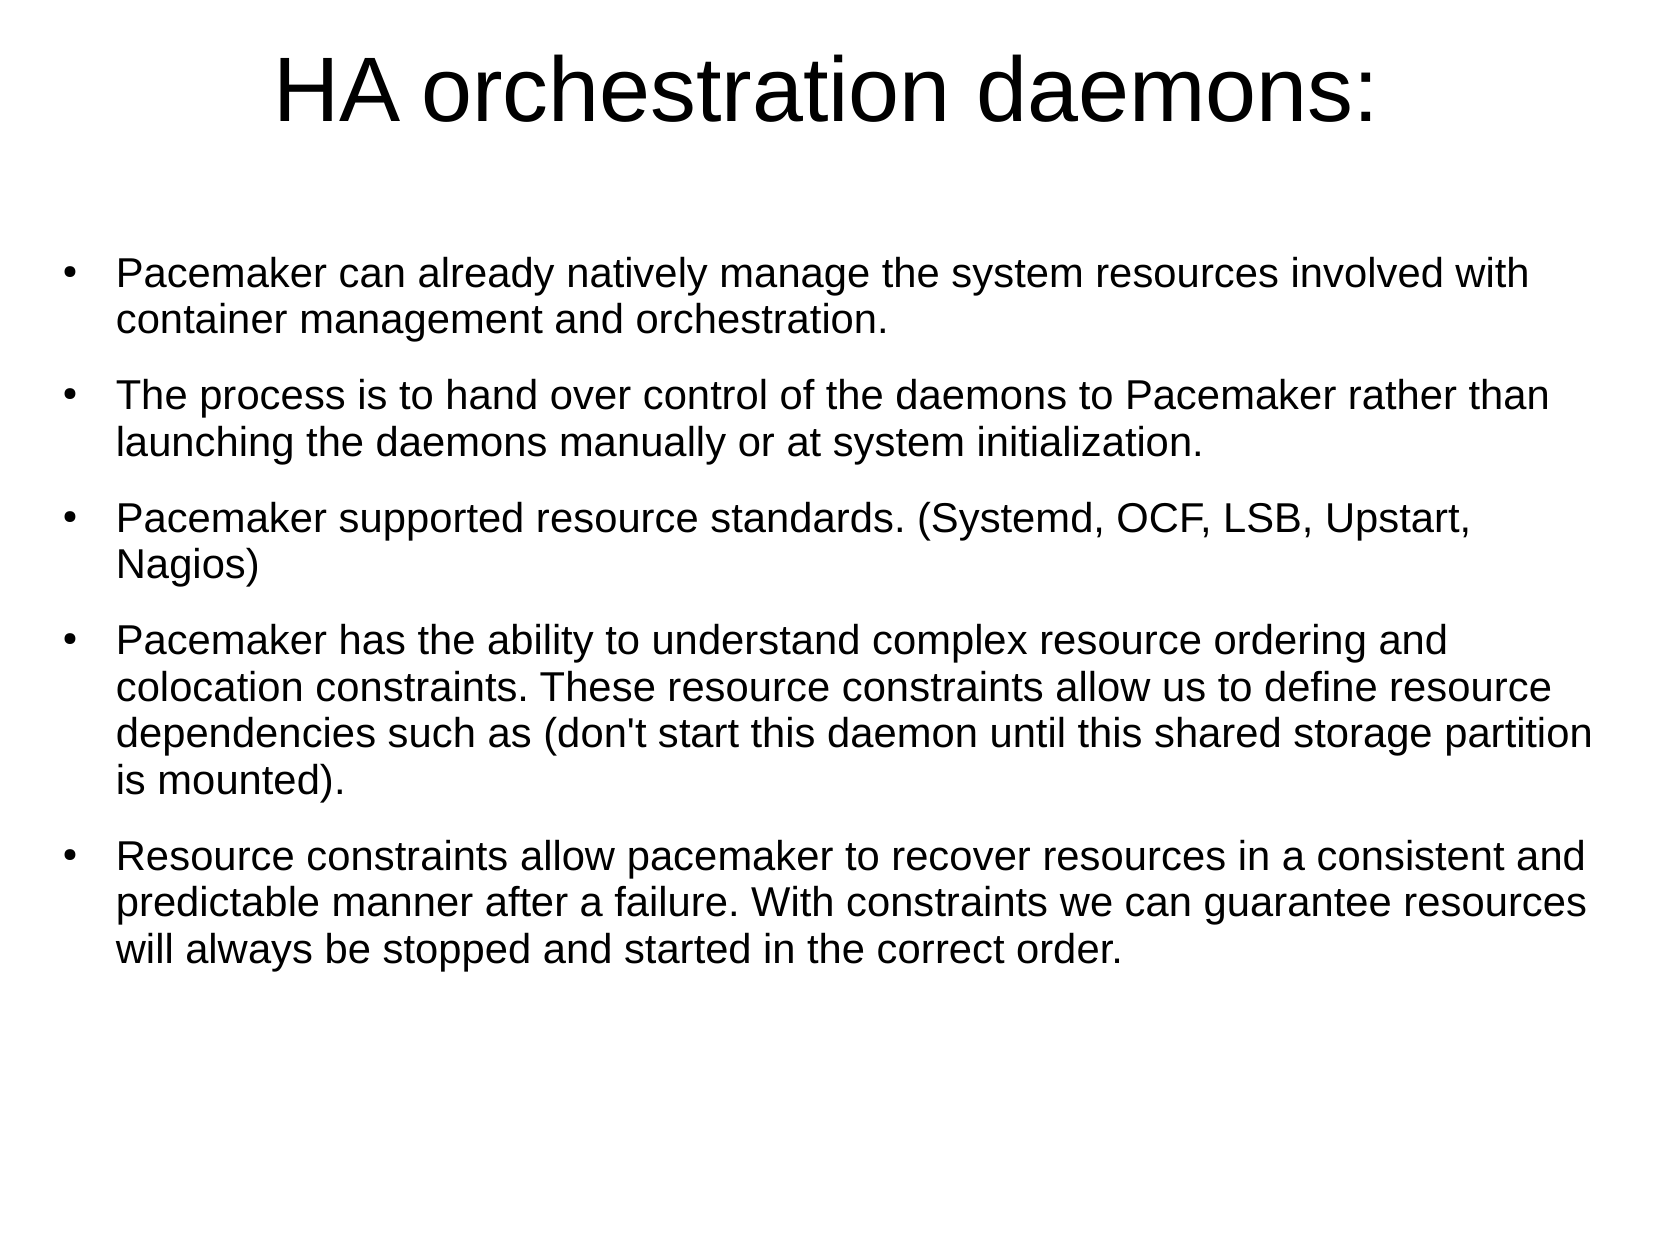

# HA orchestration daemons:
Pacemaker can already natively manage the system resources involved with container management and orchestration.
The process is to hand over control of the daemons to Pacemaker rather than launching the daemons manually or at system initialization.
Pacemaker supported resource standards. (Systemd, OCF, LSB, Upstart, Nagios)
Pacemaker has the ability to understand complex resource ordering and colocation constraints. These resource constraints allow us to define resource dependencies such as (don't start this daemon until this shared storage partition is mounted).
Resource constraints allow pacemaker to recover resources in a consistent and predictable manner after a failure. With constraints we can guarantee resources will always be stopped and started in the correct order.